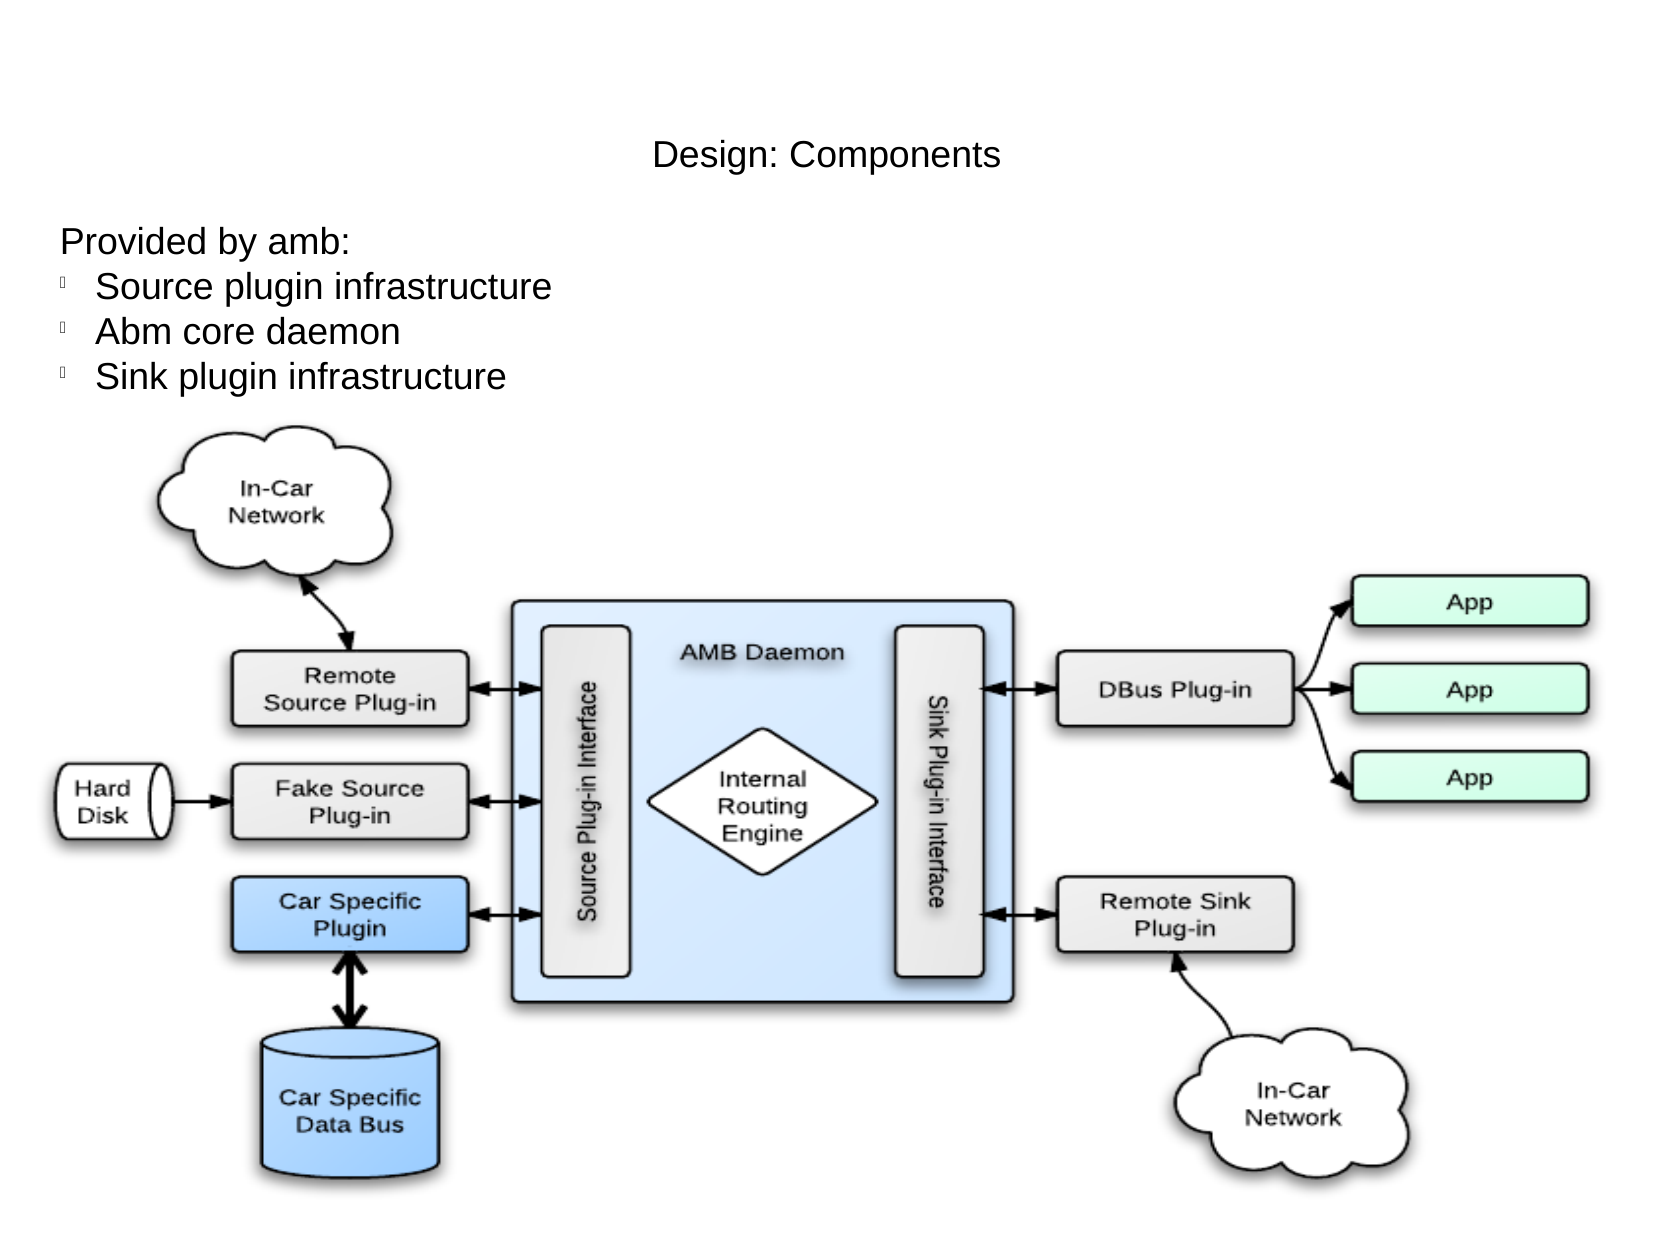

Design: Components
Provided by amb:
Source plugin infrastructure
Abm core daemon
Sink plugin infrastructure